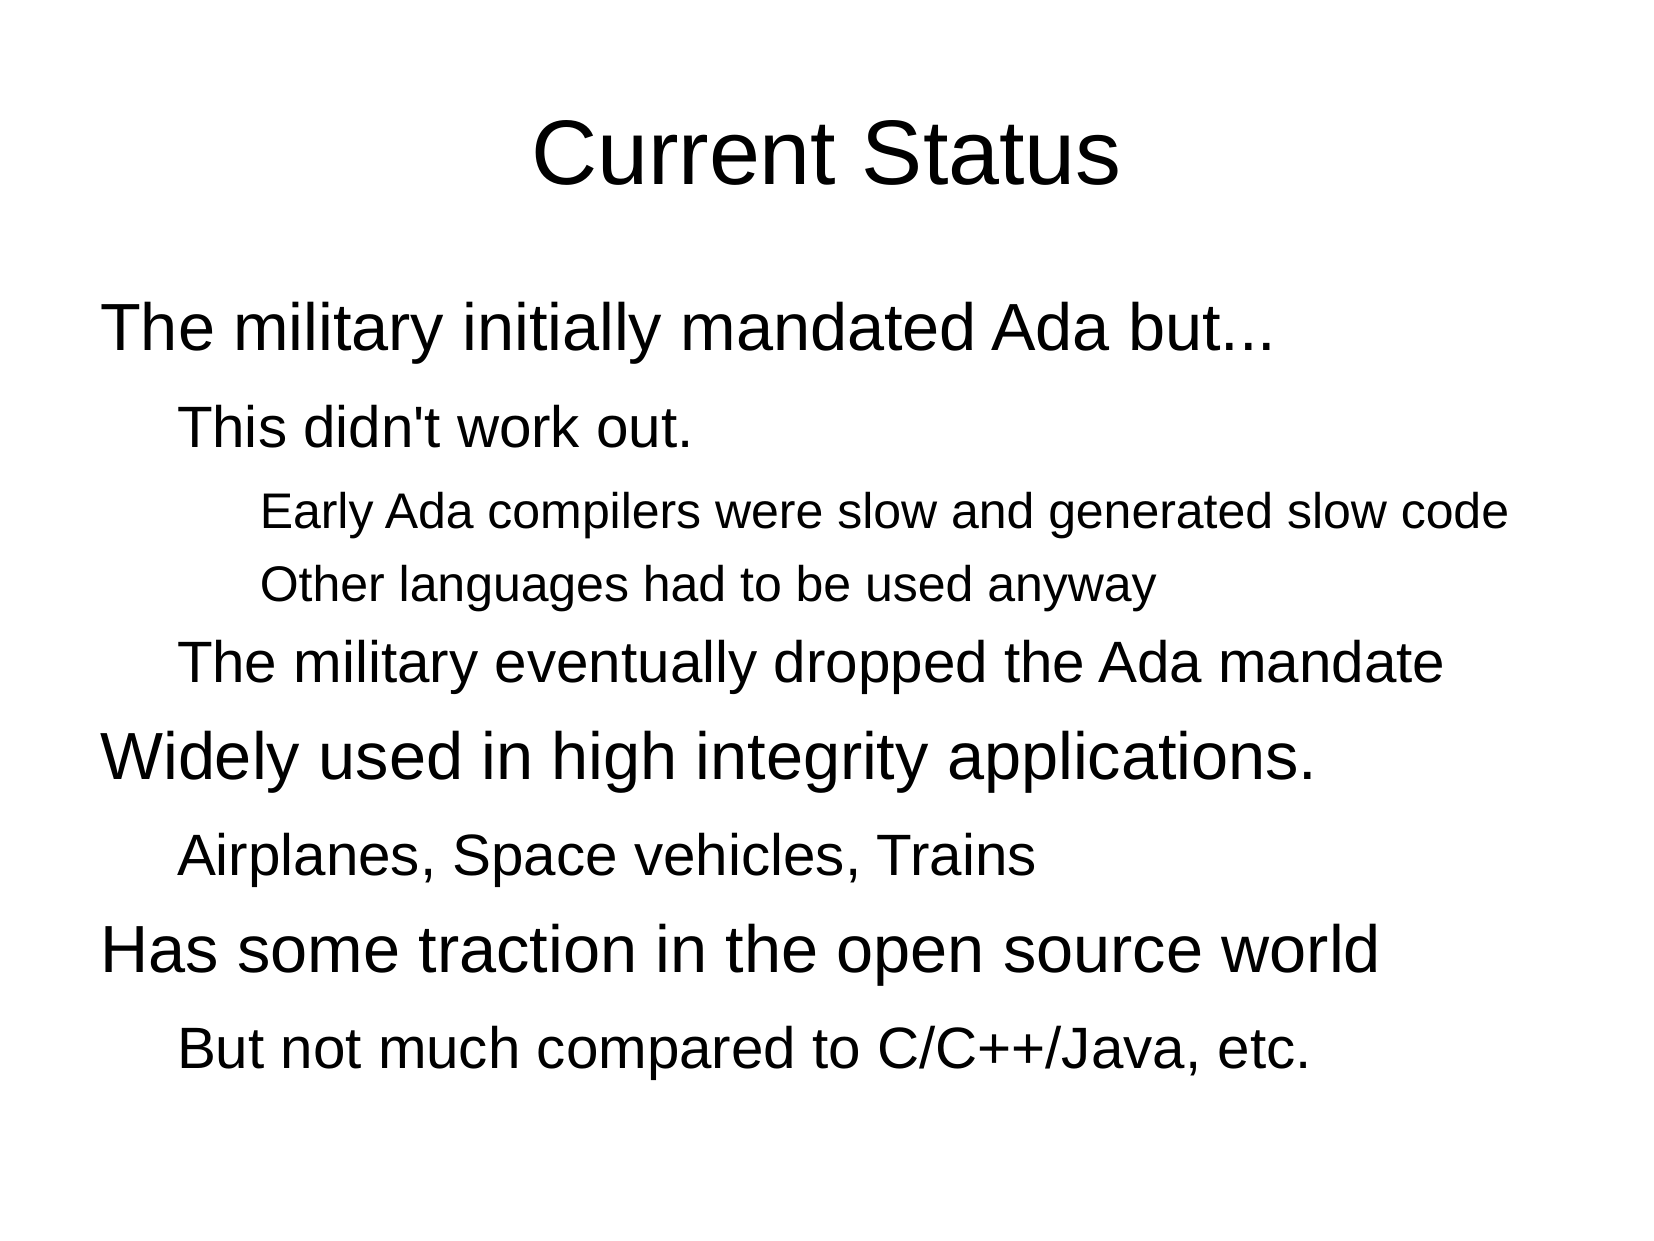

# Current Status
The military initially mandated Ada but...
This didn't work out.
Early Ada compilers were slow and generated slow code
Other languages had to be used anyway
The military eventually dropped the Ada mandate
Widely used in high integrity applications.
Airplanes, Space vehicles, Trains
Has some traction in the open source world
But not much compared to C/C++/Java, etc.